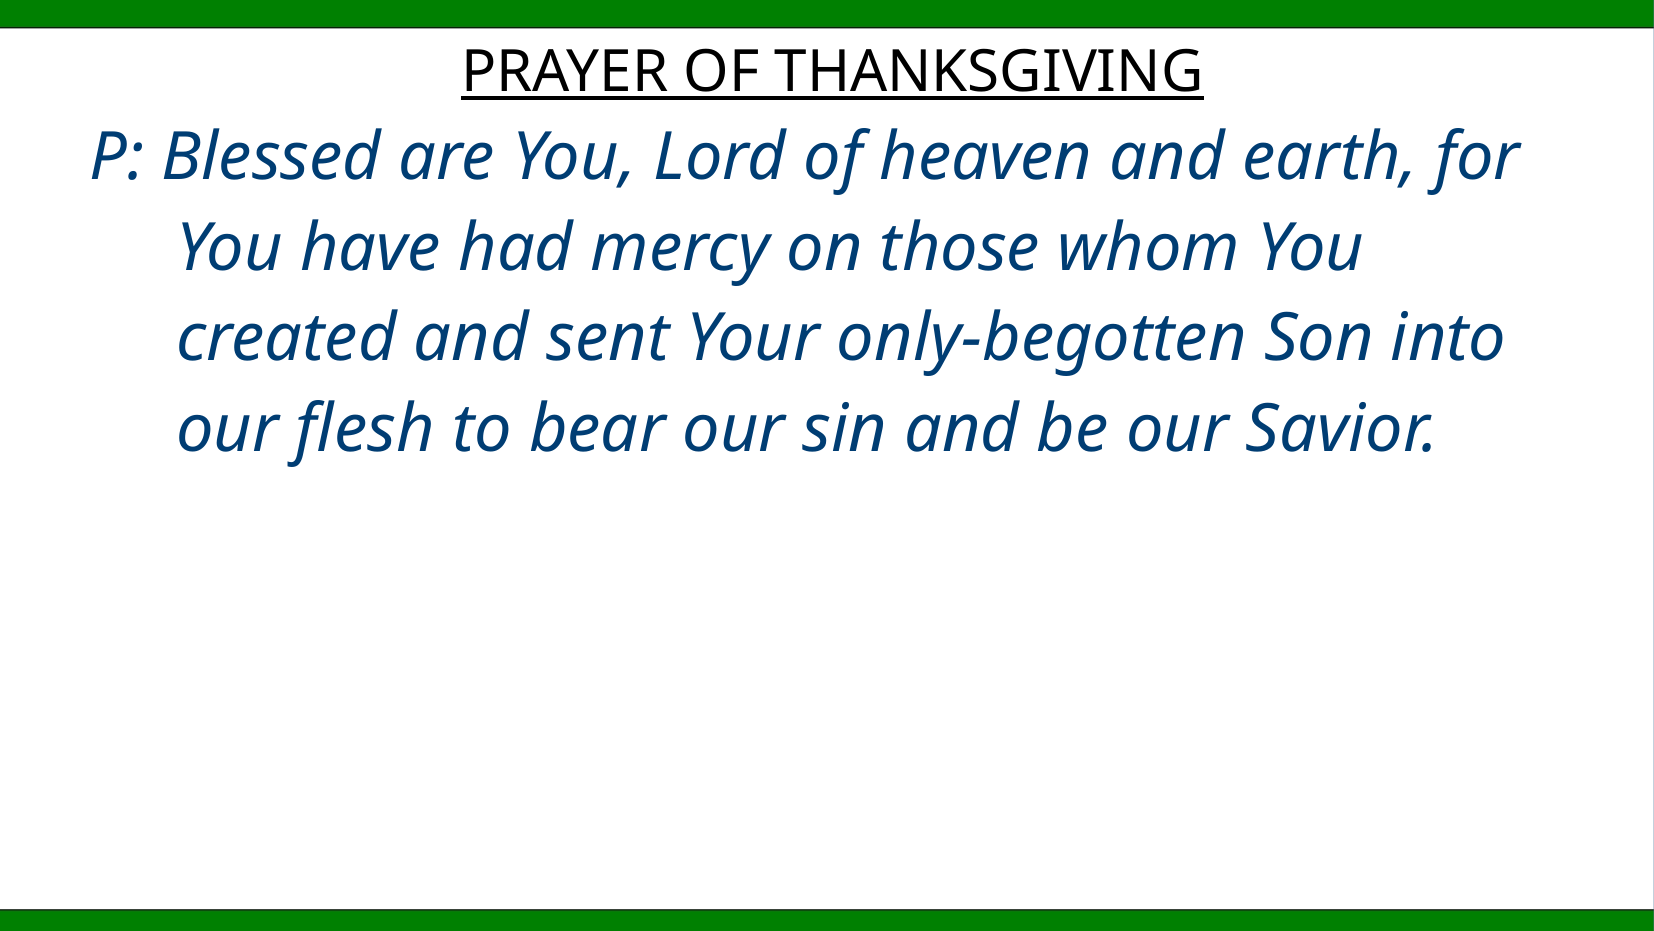

PRAYER OF THANKSGIVING
P: Blessed are You, Lord of heaven and earth, for
 You have had mercy on those whom You
 created and sent Your only-begotten Son into
 our flesh to bear our sin and be our Savior.